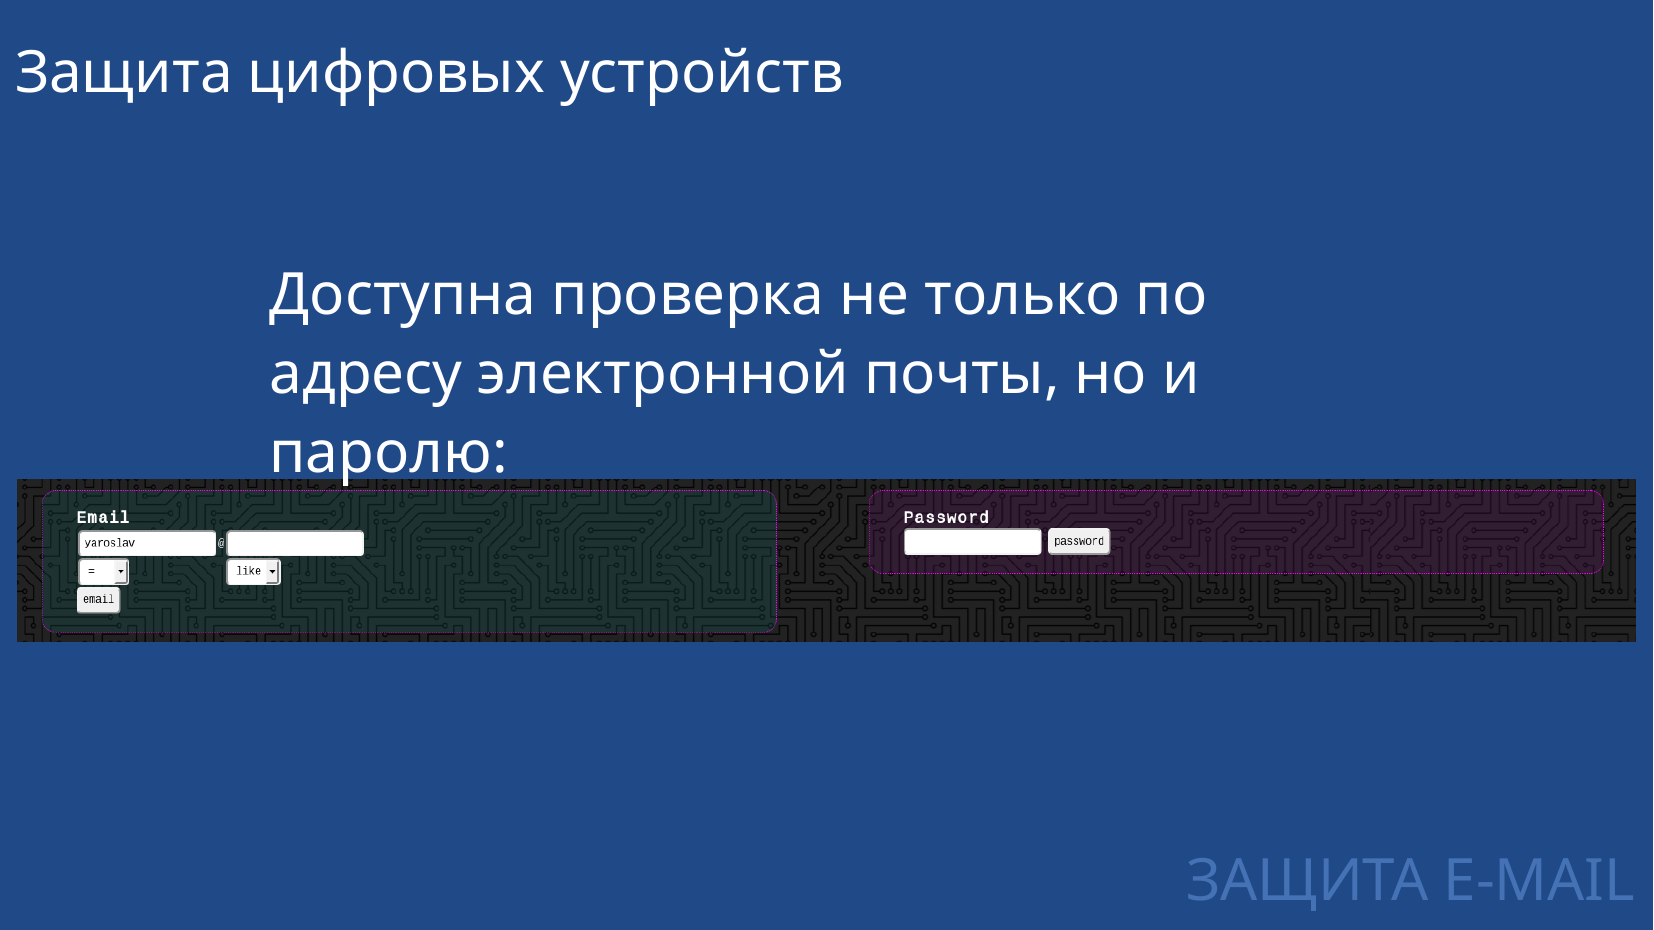

Защита цифровых устройств
Доступна проверка не только по адресу электронной почты, но и паролю:
ЗАЩИТА E-MAIL